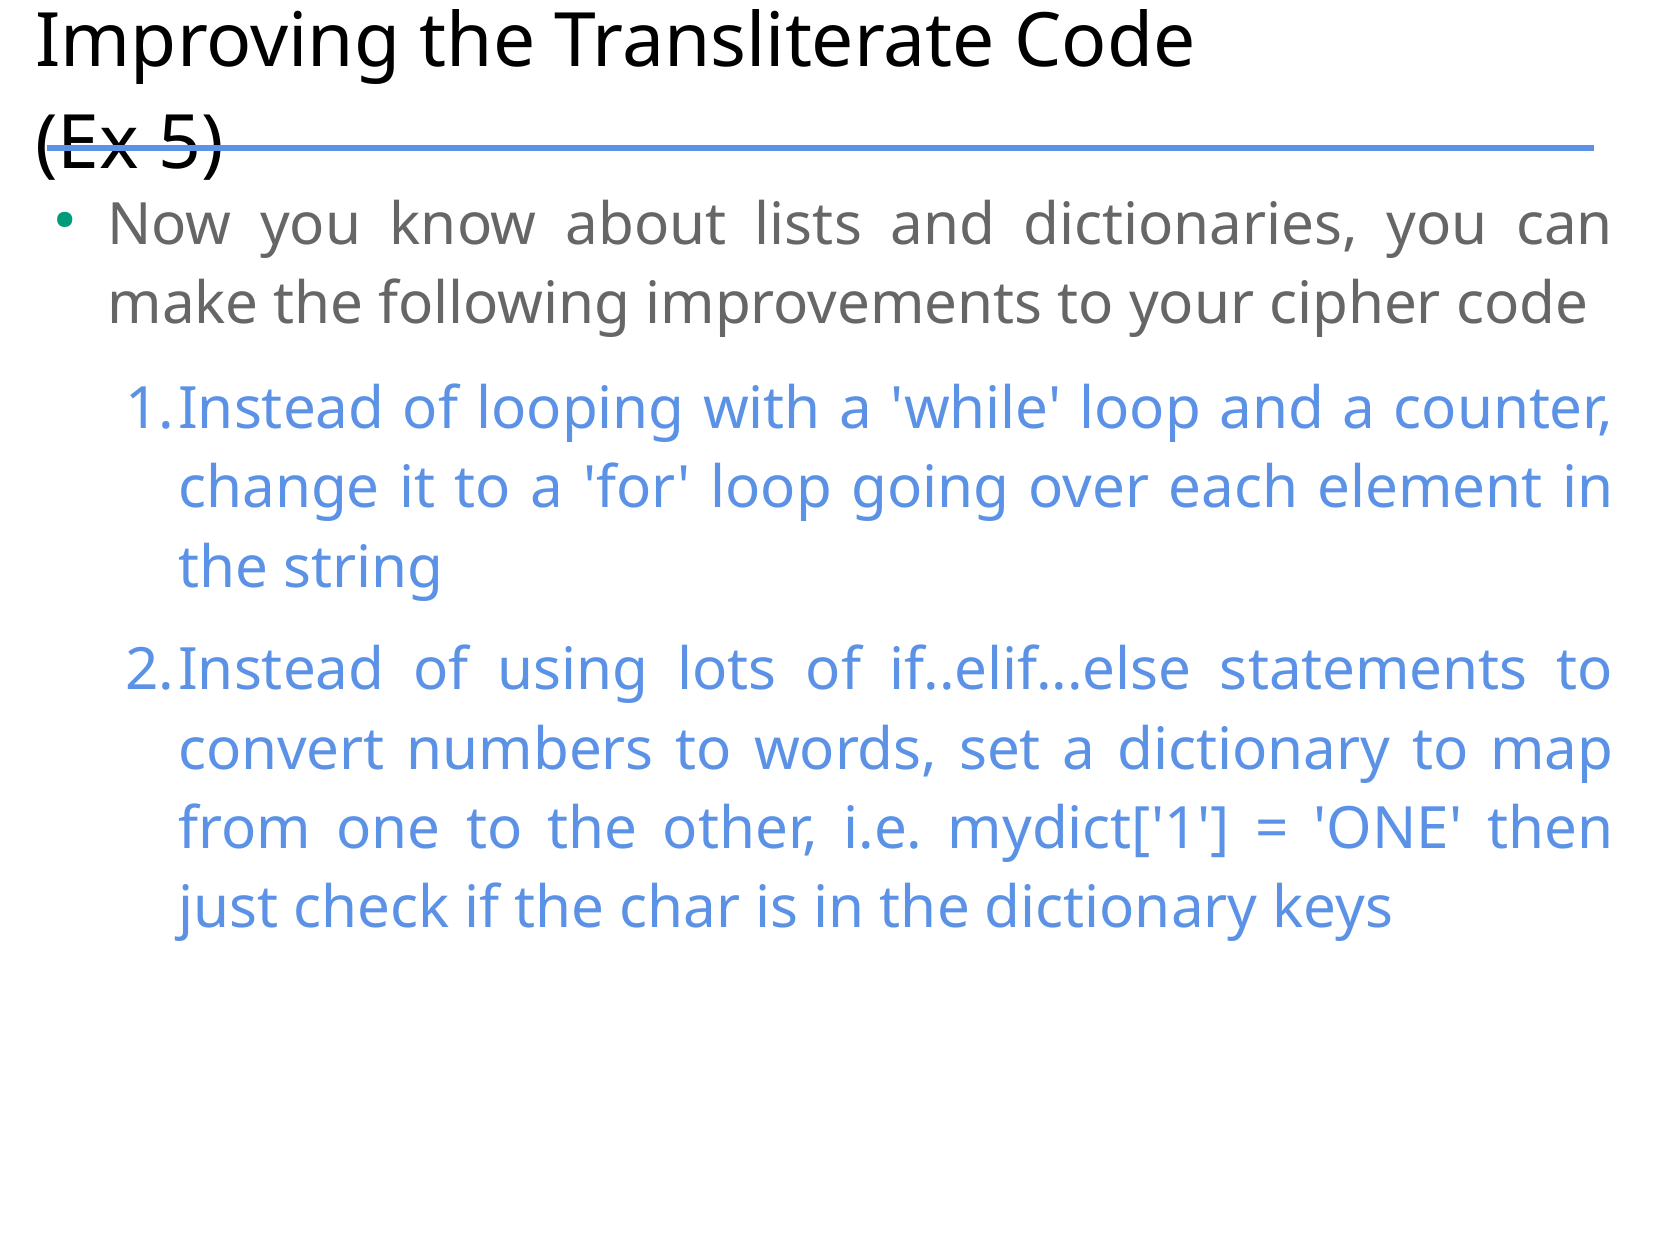

# Improving the Transliterate Code (Ex 5)
Now you know about lists and dictionaries, you can make the following improvements to your cipher code
Instead of looping with a 'while' loop and a counter, change it to a 'for' loop going over each element in the string
Instead of using lots of if..elif...else statements to convert numbers to words, set a dictionary to map from one to the other, i.e. mydict['1'] = 'ONE' then just check if the char is in the dictionary keys